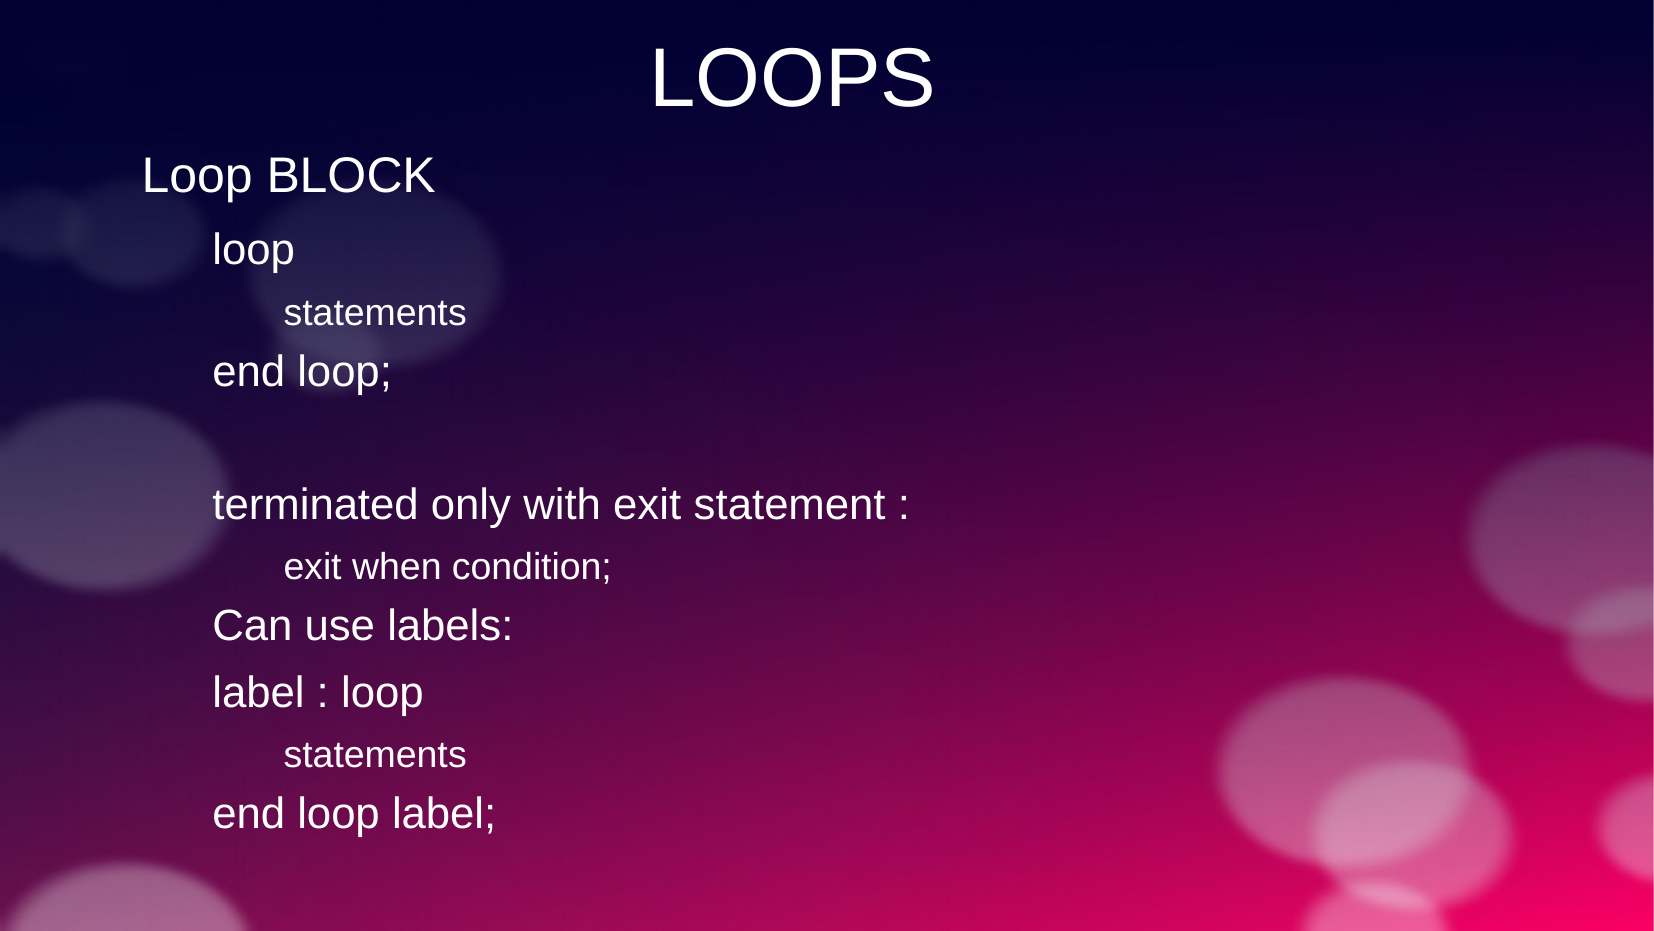

# LOOPS
Loop BLOCK
loop
statements
end loop;
terminated only with exit statement :
exit when condition;
Can use labels:
label : loop
statements
end loop label;